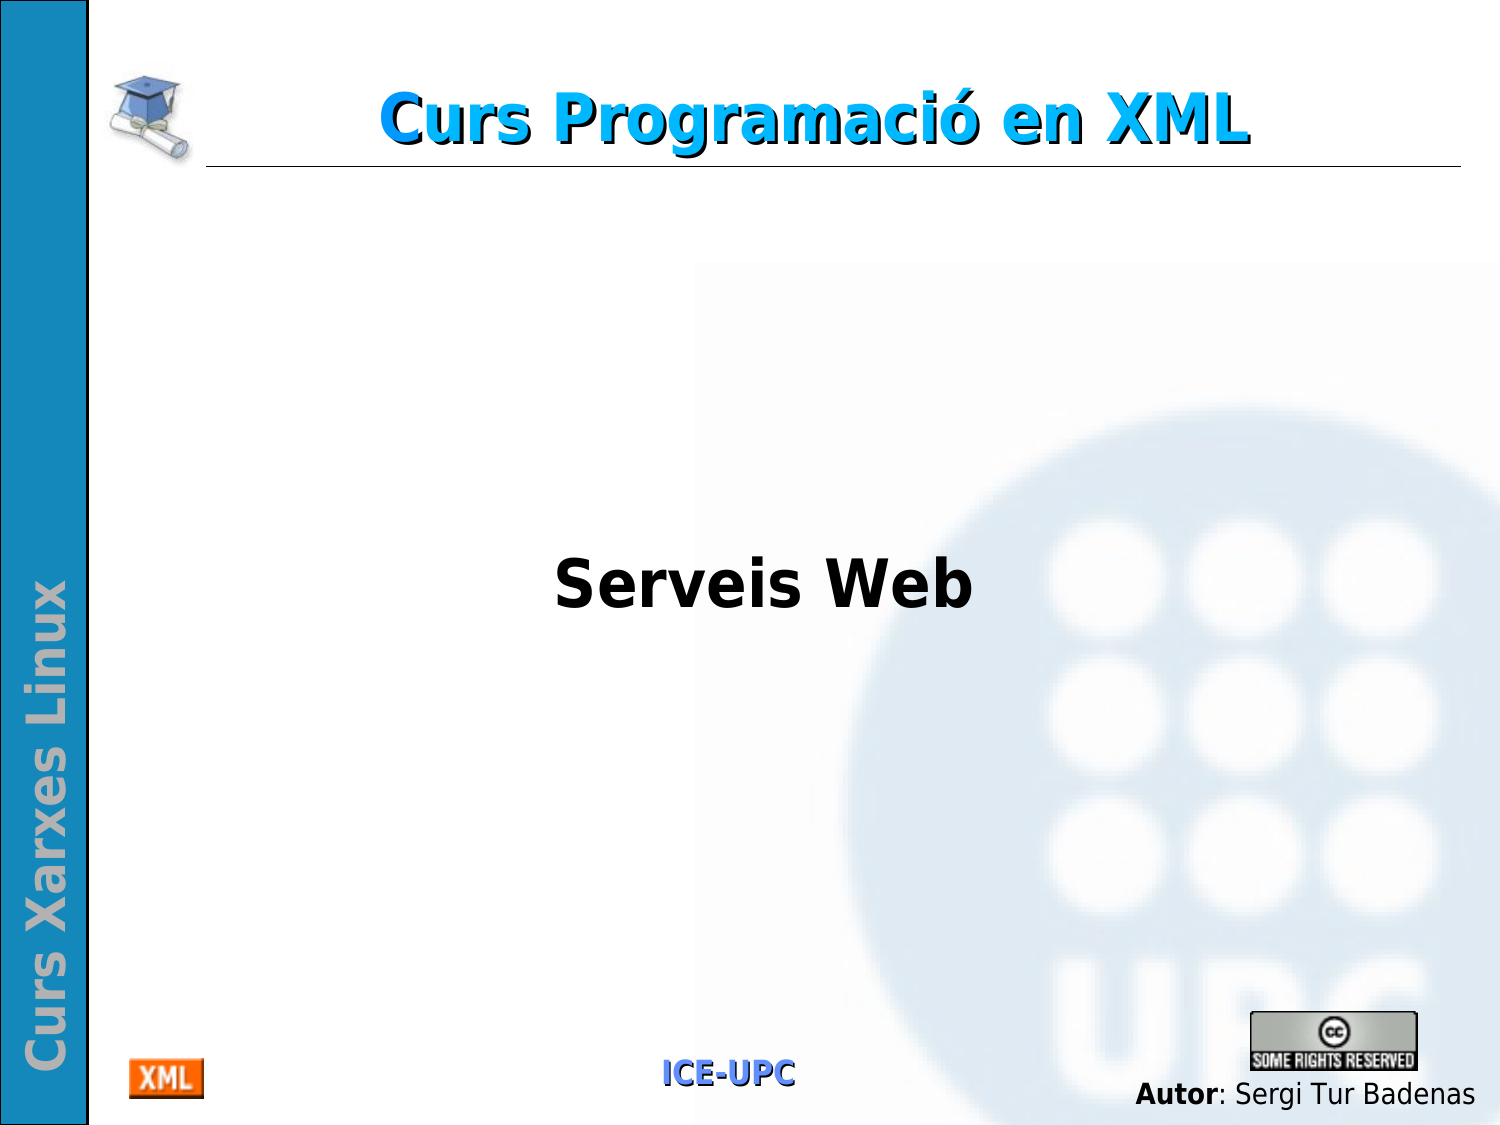

# Curs Programació en XML
Serveis Web